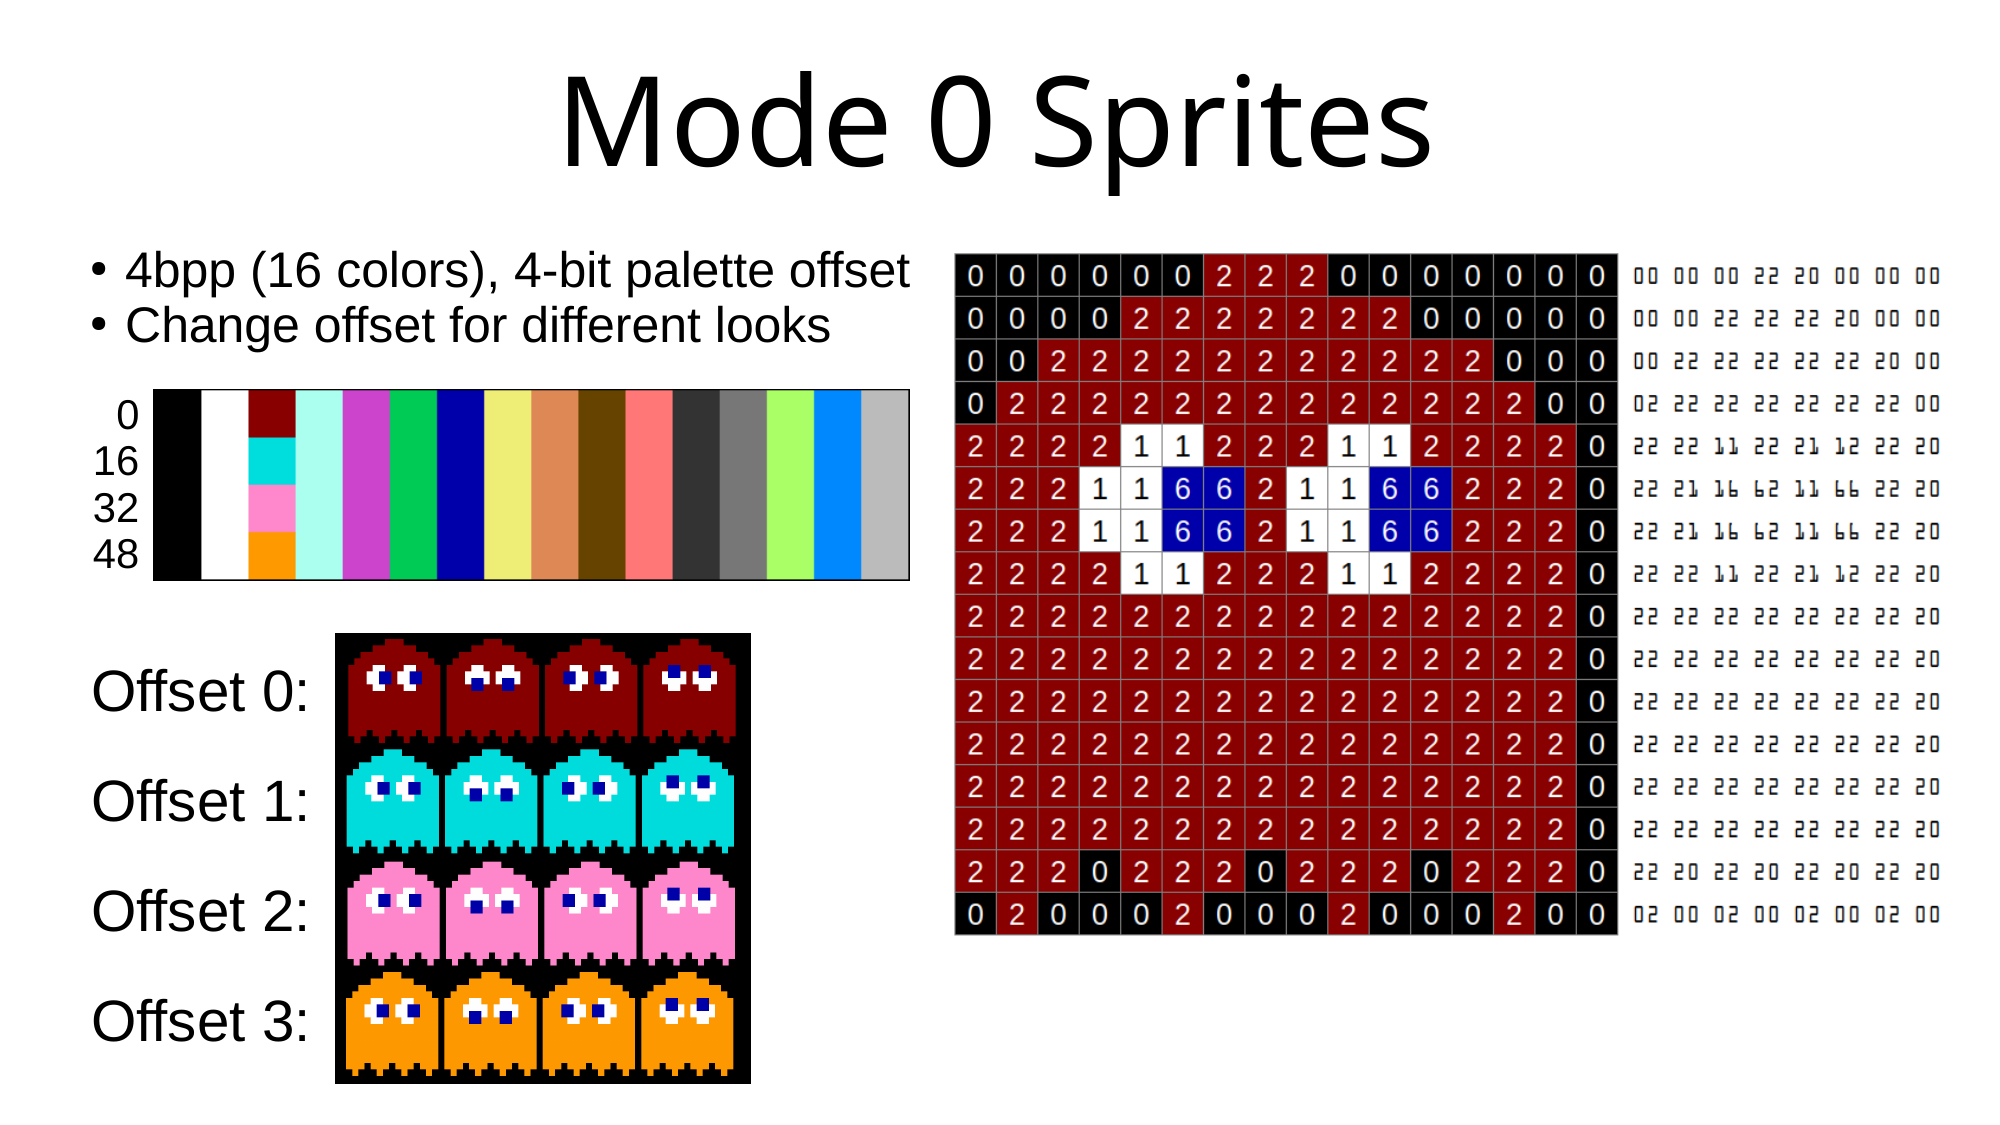

# Mode 0 Sprites
4bpp (16 colors), 4-bit palette offset
Change offset for different looks
0
16
32
48
Offset 0:
Offset 1:
Offset 2:
Offset 3: